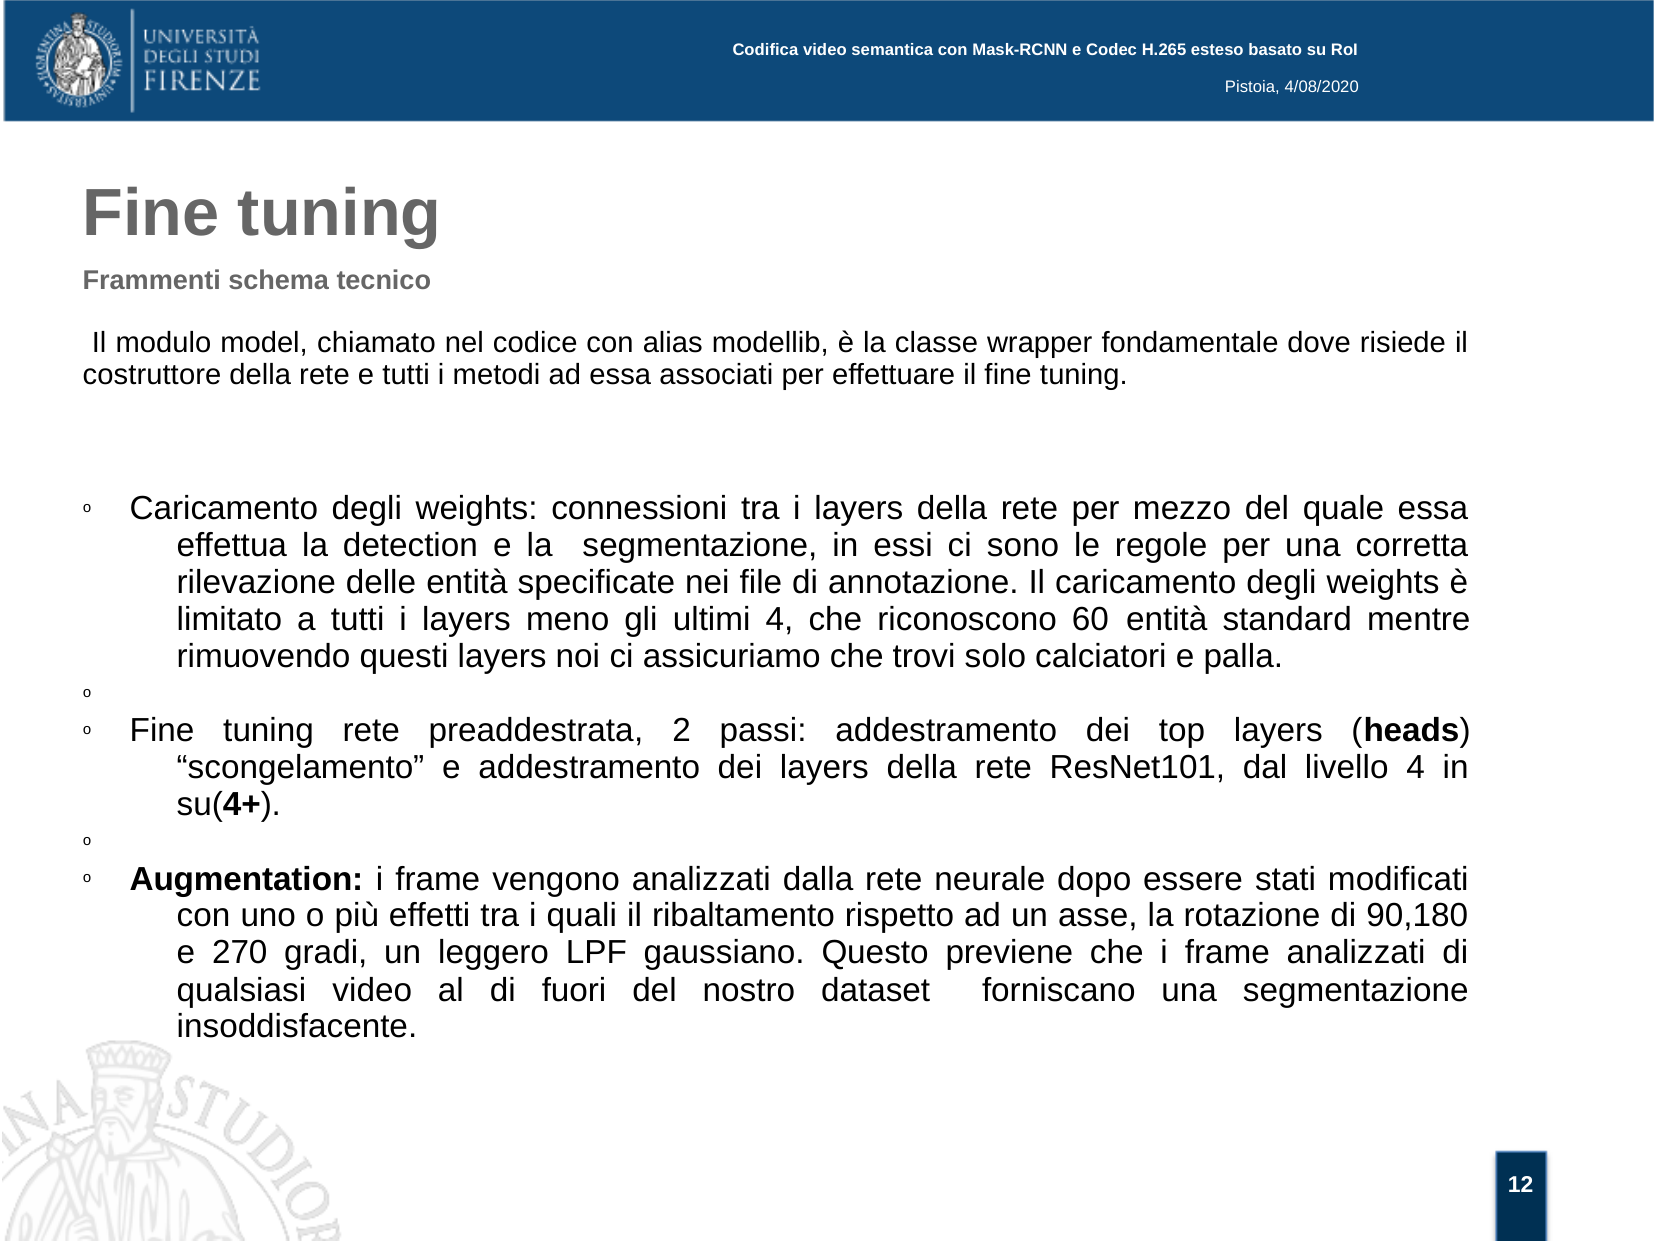

Codifica video semantica con Mask-RCNN e Codec H.265 esteso basato su RoI
Pistoia, 4/08/2020
Fine tuning
Frammenti schema tecnico
 Il modulo model, chiamato nel codice con alias modellib, è la classe wrapper fondamentale dove risiede il costruttore della rete e tutti i metodi ad essa associati per effettuare il fine tuning.
Caricamento degli weights: connessioni tra i layers della rete per mezzo del quale essa effettua la detection e la segmentazione, in essi ci sono le regole per una corretta rilevazione delle entità specificate nei file di annotazione. Il caricamento degli weights è limitato a tutti i layers meno gli ultimi 4, che riconoscono 60 entità standard mentre rimuovendo questi layers noi ci assicuriamo che trovi solo calciatori e palla.
Fine tuning rete preaddestrata, 2 passi: addestramento dei top layers (heads) “scongelamento” e addestramento dei layers della rete ResNet101, dal livello 4 in su(4+).
Augmentation: i frame vengono analizzati dalla rete neurale dopo essere stati modificati con uno o più effetti tra i quali il ribaltamento rispetto ad un asse, la rotazione di 90,180 e 270 gradi, un leggero LPF gaussiano. Questo previene che i frame analizzati di qualsiasi video al di fuori del nostro dataset forniscano una segmentazione insoddisfacente.
12